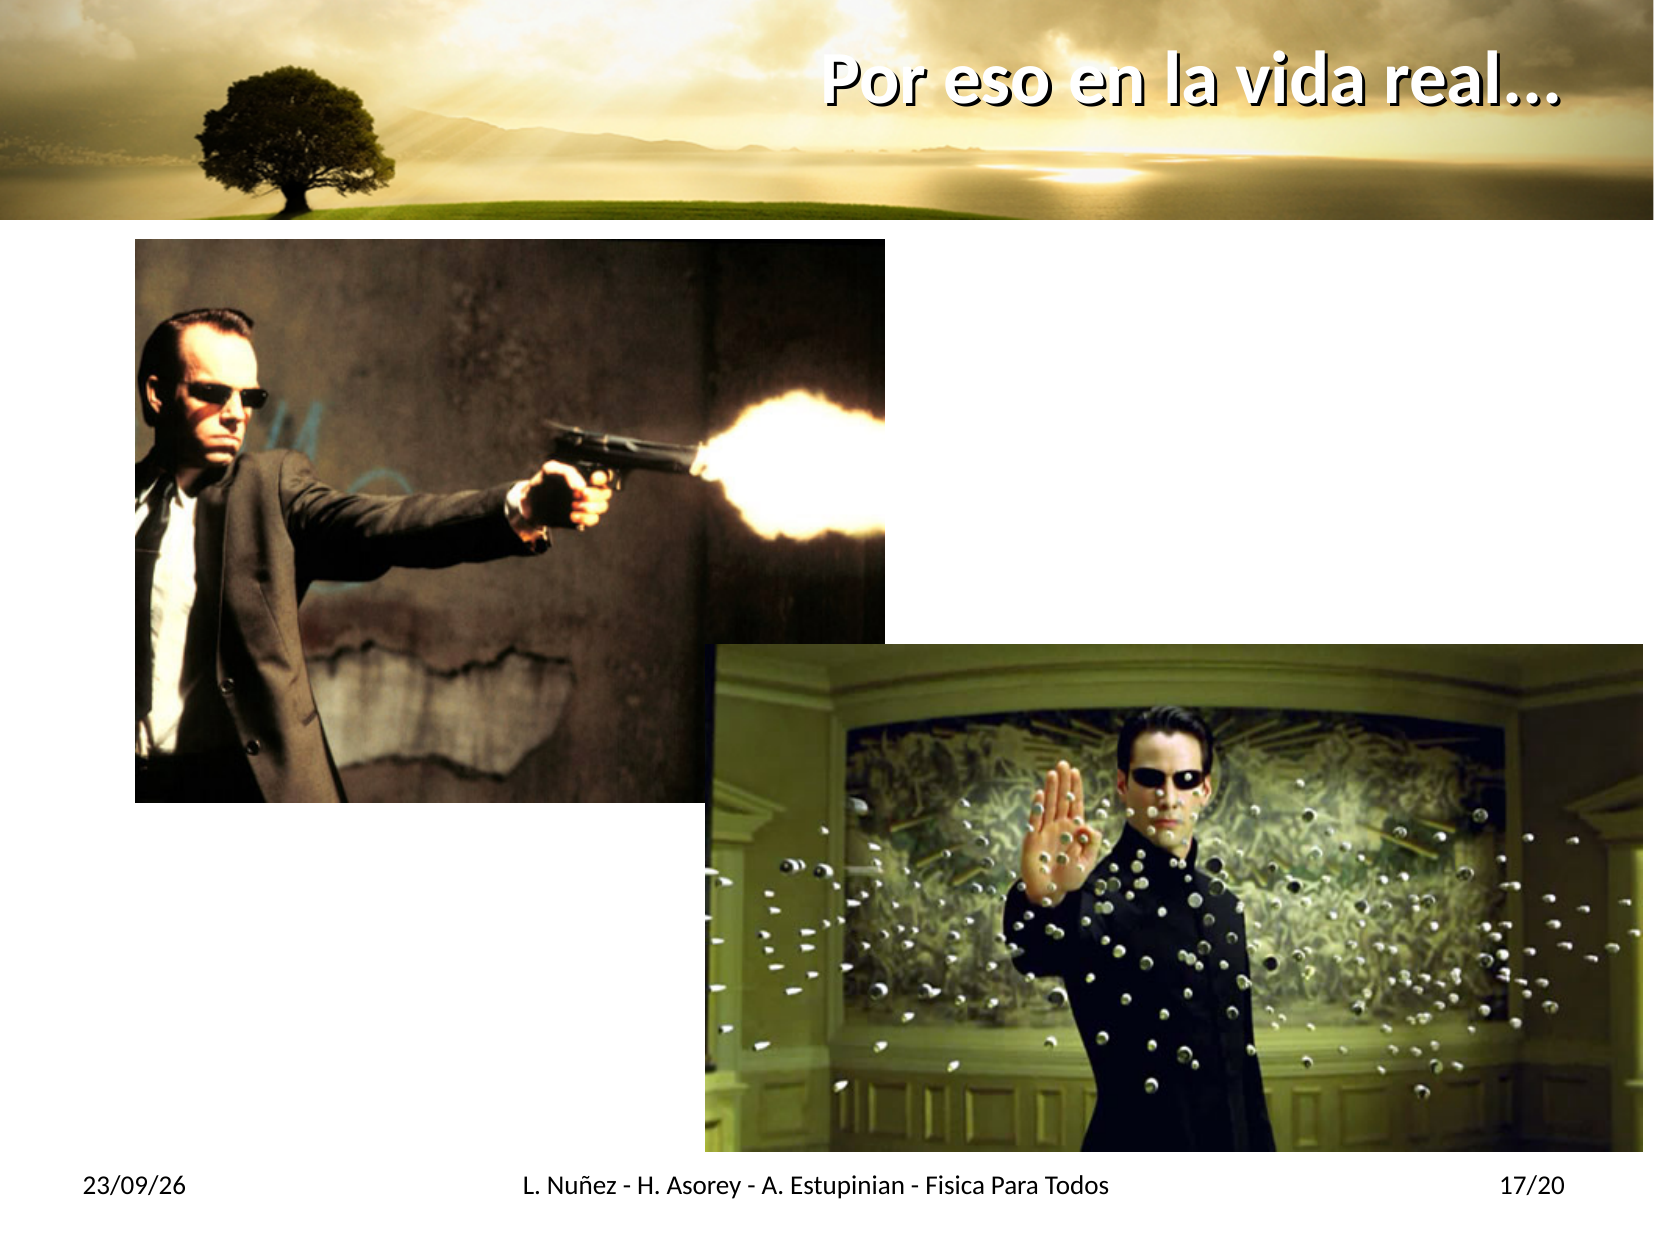

# Por eso en la vida real...
L. Nuñez - H. Asorey - A. Estupinian - Fisica Para Todos
17